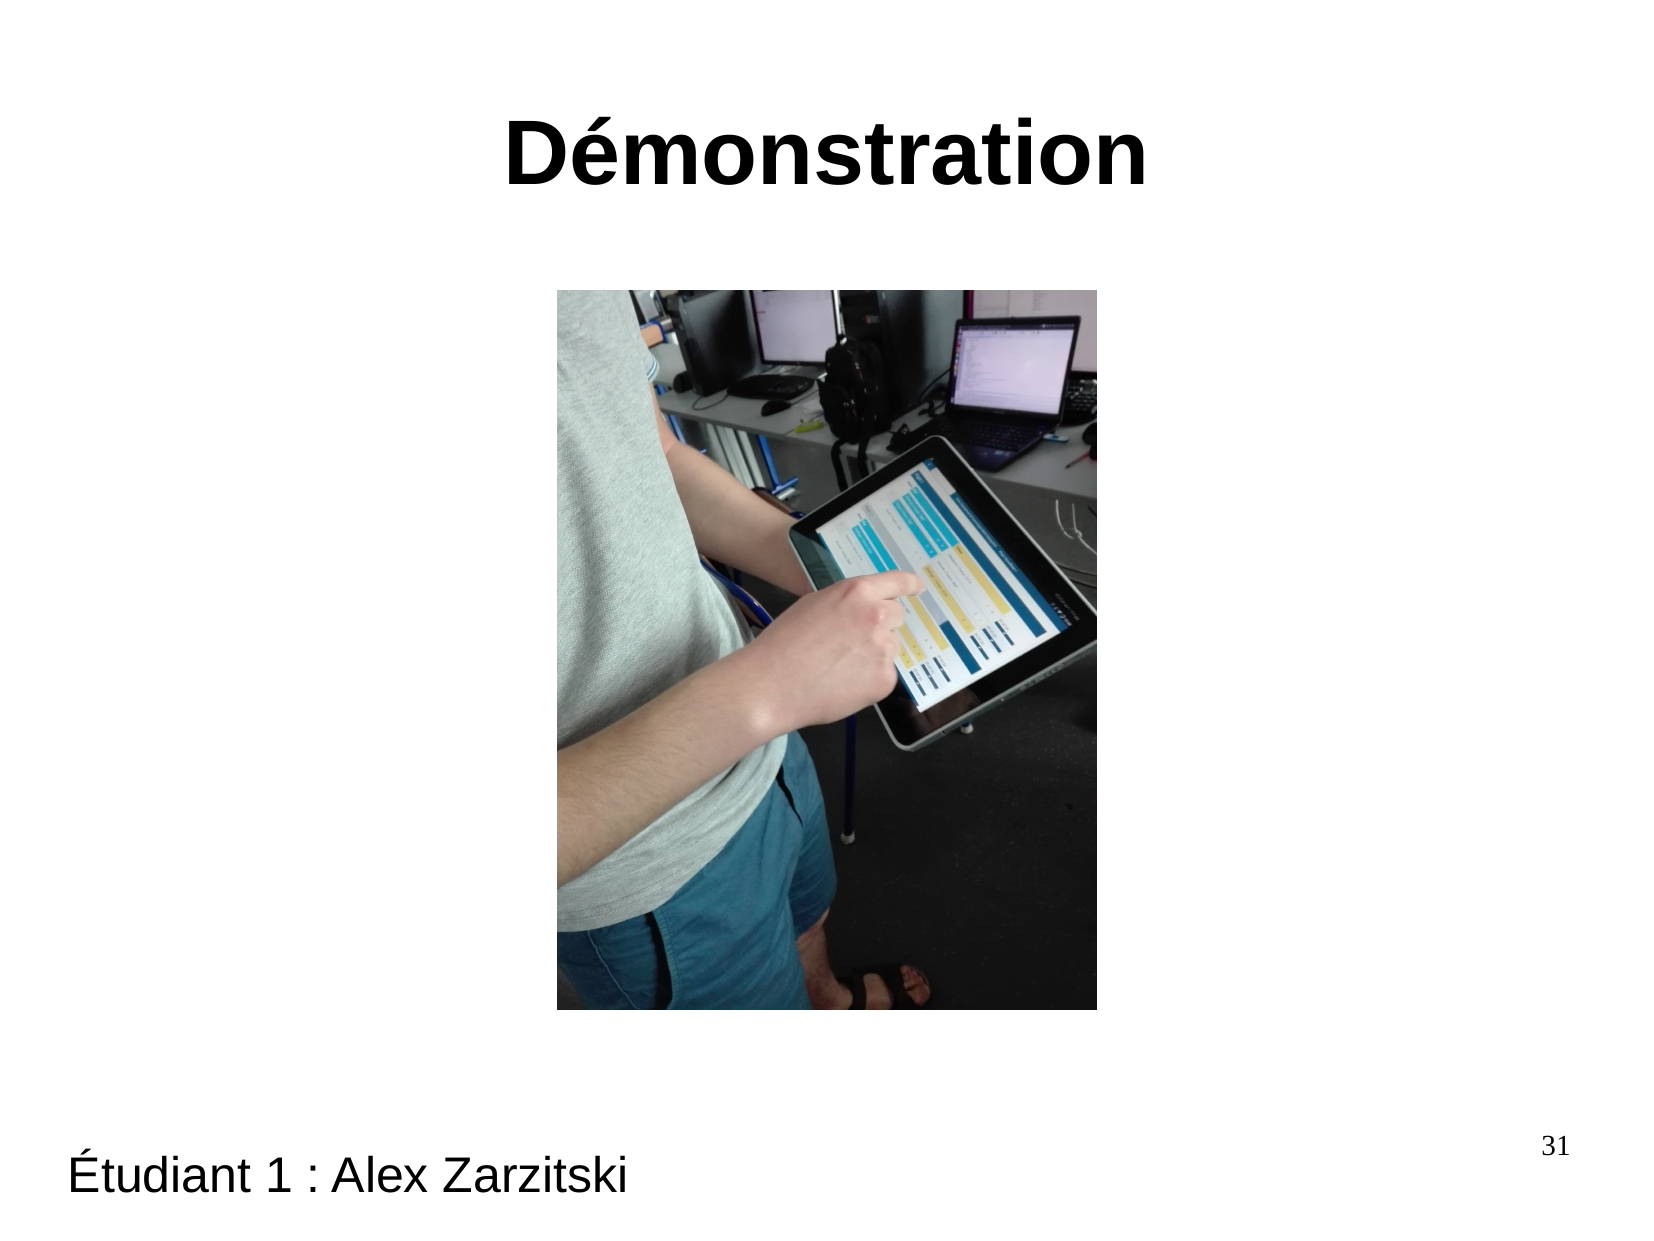

# Démonstration
31
Étudiant 1 : Alex Zarzitski